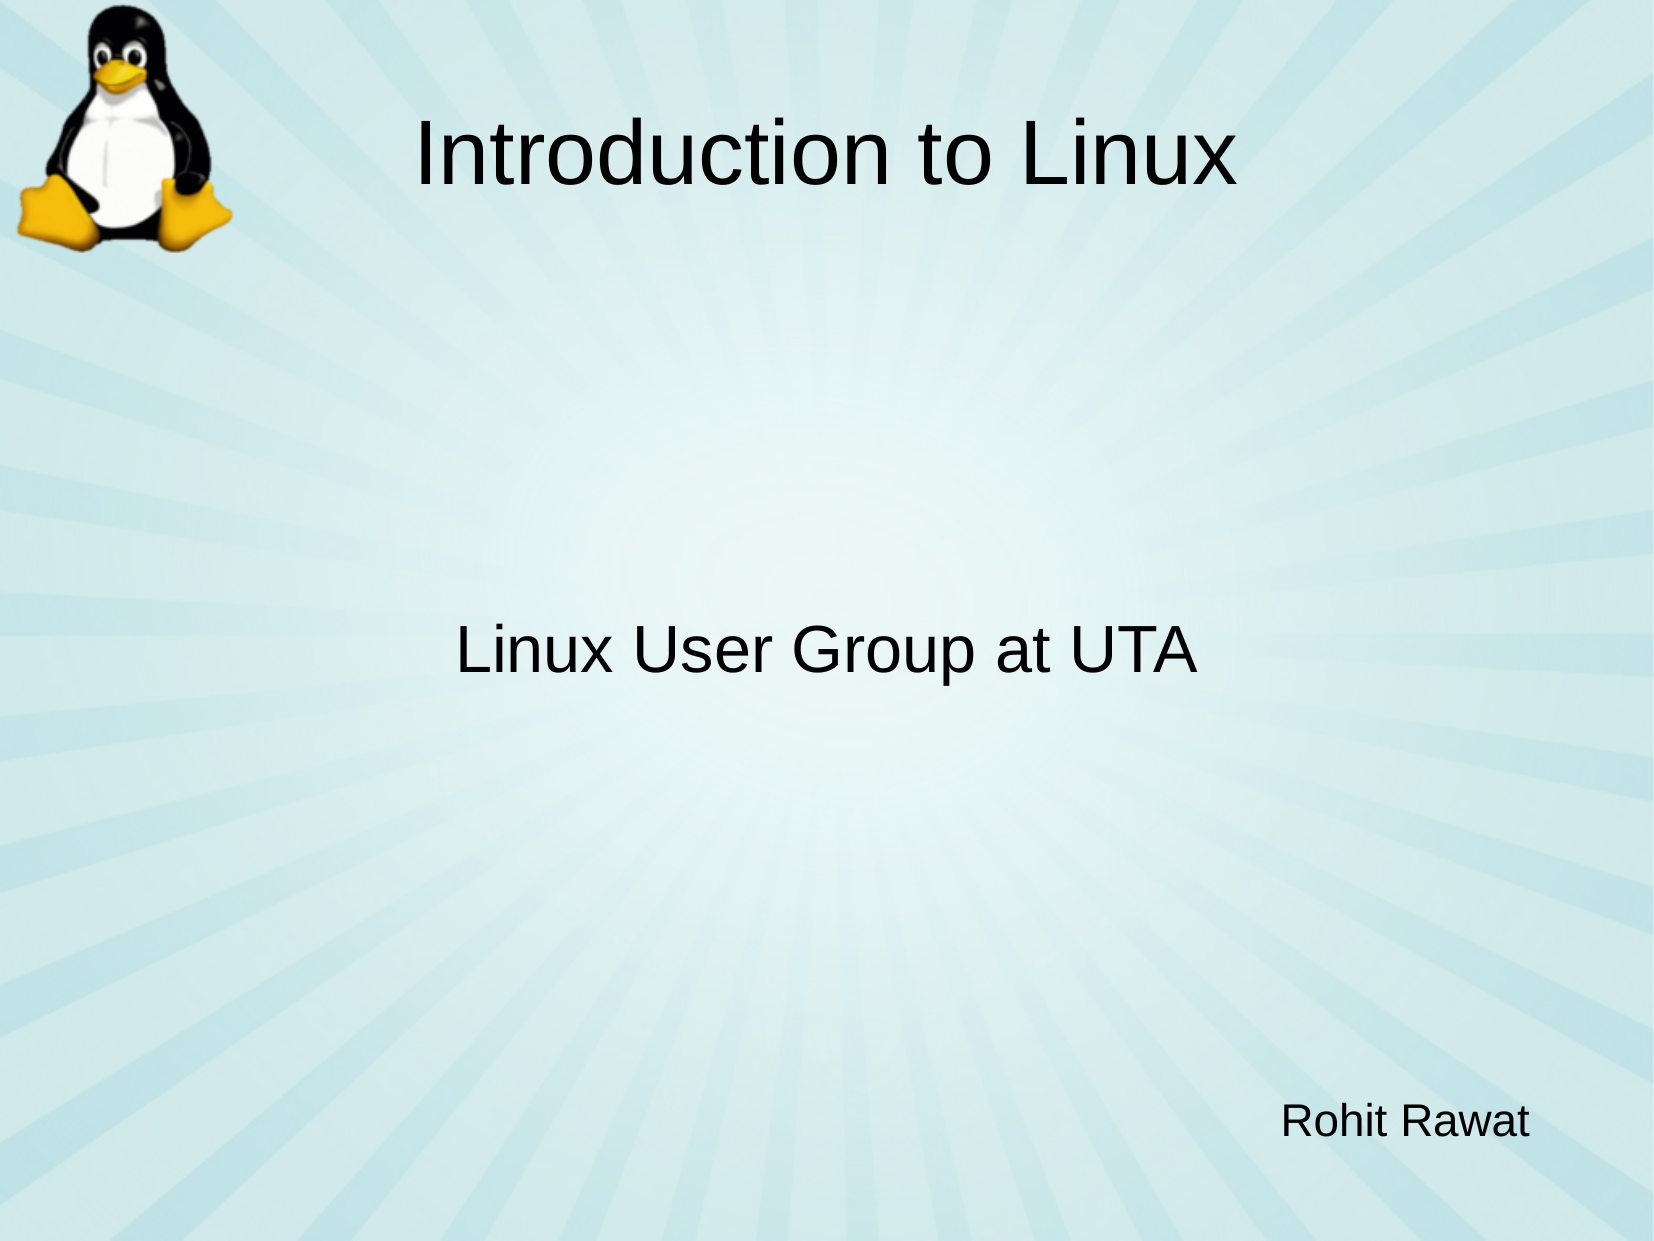

# Introduction to Linux
Linux User Group at UTA
Rohit Rawat